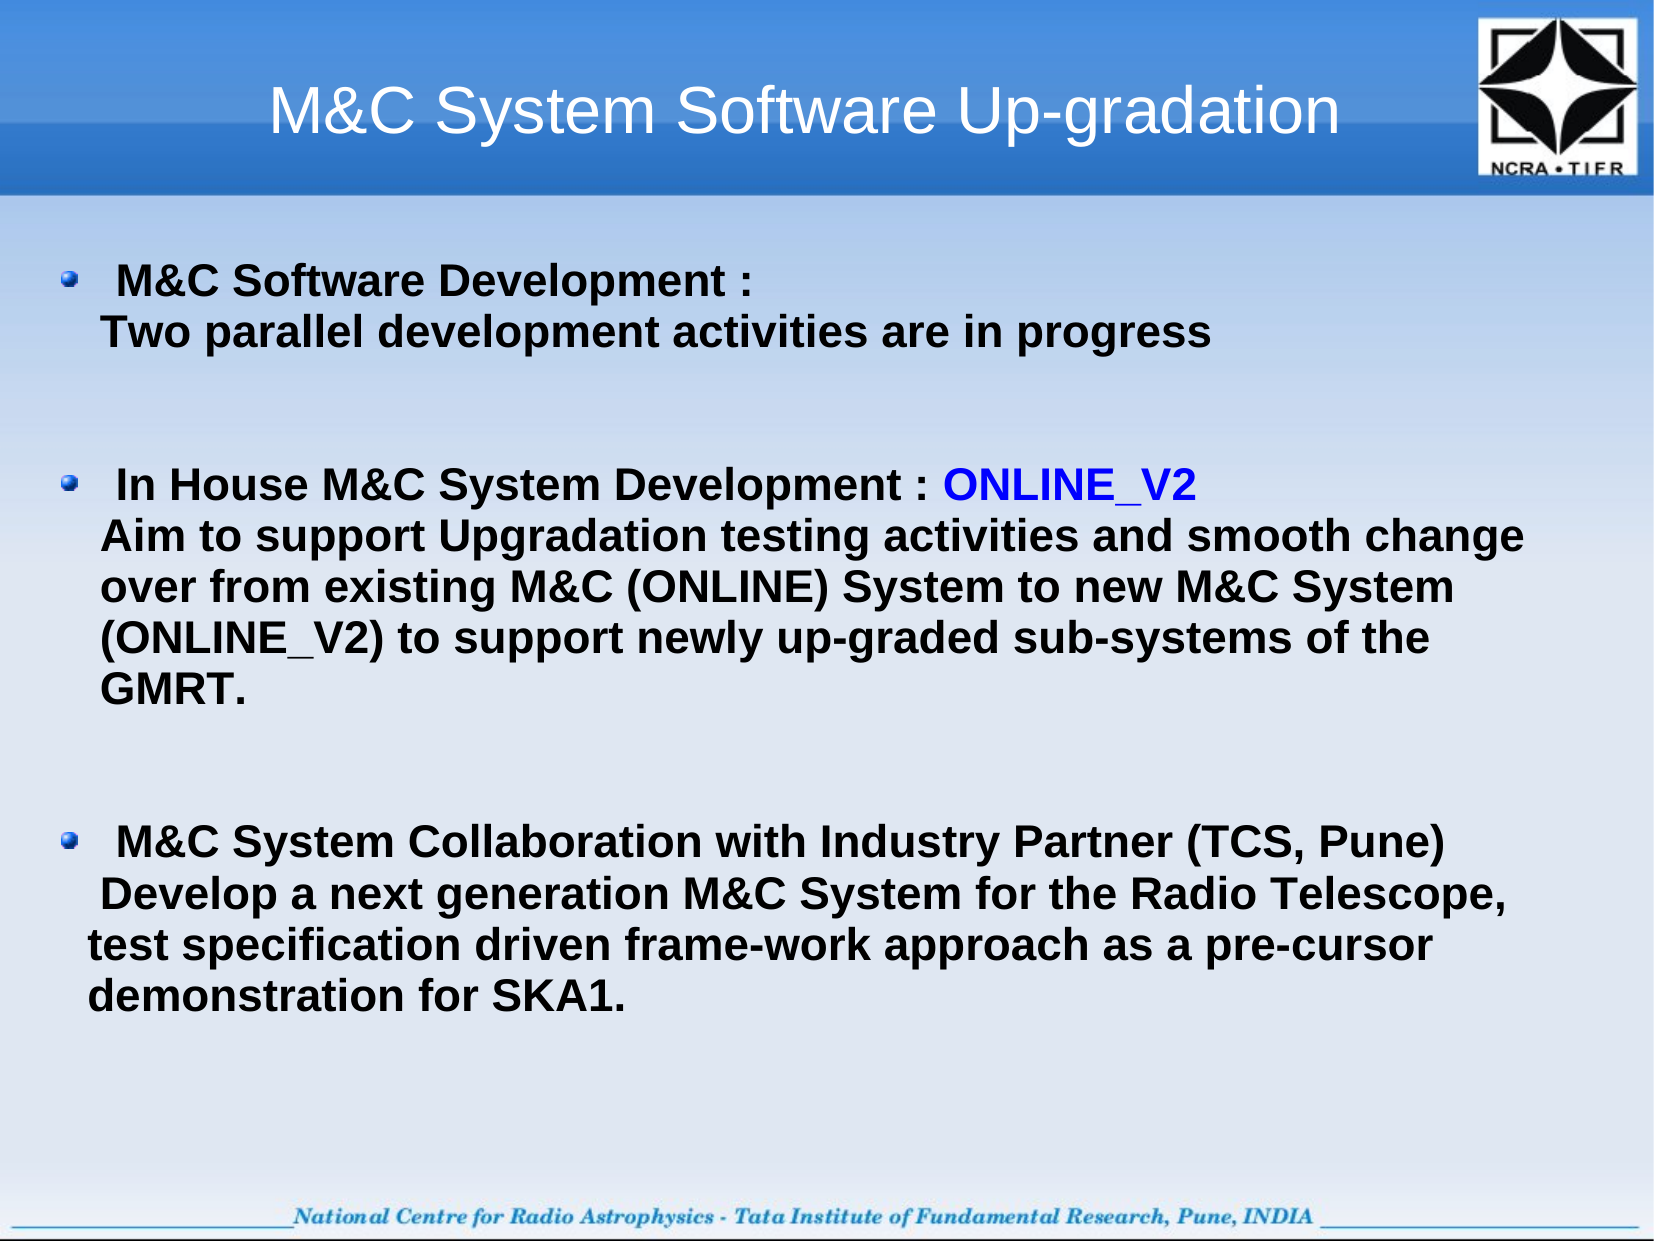

M&C System Software Up-gradation
 M&C Software Development :
 Two parallel development activities are in progress
 In House M&C System Development : ONLINE_V2
 Aim to support Upgradation testing activities and smooth change
 over from existing M&C (ONLINE) System to new M&C System
 (ONLINE_V2) to support newly up-graded sub-systems of the
 GMRT.
 M&C System Collaboration with Industry Partner (TCS, Pune)
 Develop a next generation M&C System for the Radio Telescope,
 test specification driven frame-work approach as a pre-cursor
 demonstration for SKA1.